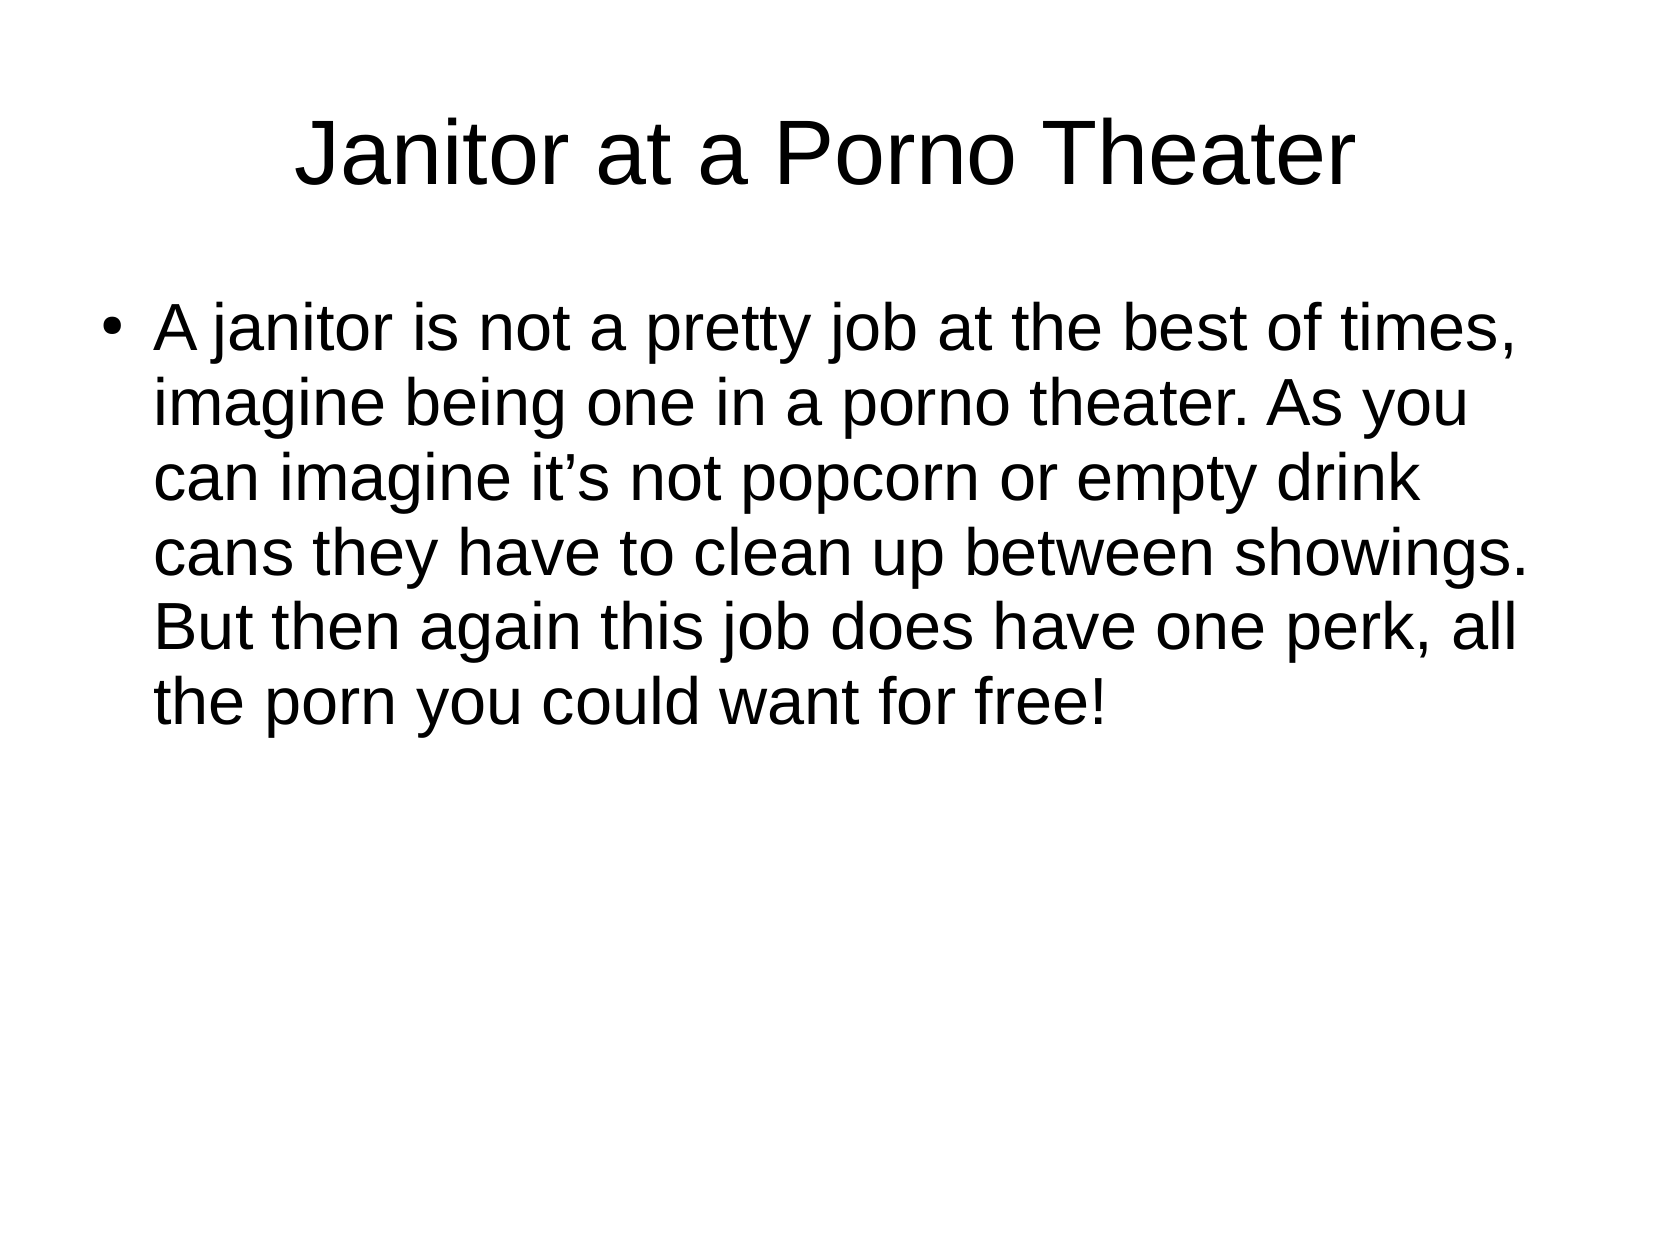

# Janitor at a Porno Theater
A janitor is not a pretty job at the best of times, imagine being one in a porno theater. As you can imagine it’s not popcorn or empty drink cans they have to clean up between showings. But then again this job does have one perk, all the porn you could want for free!